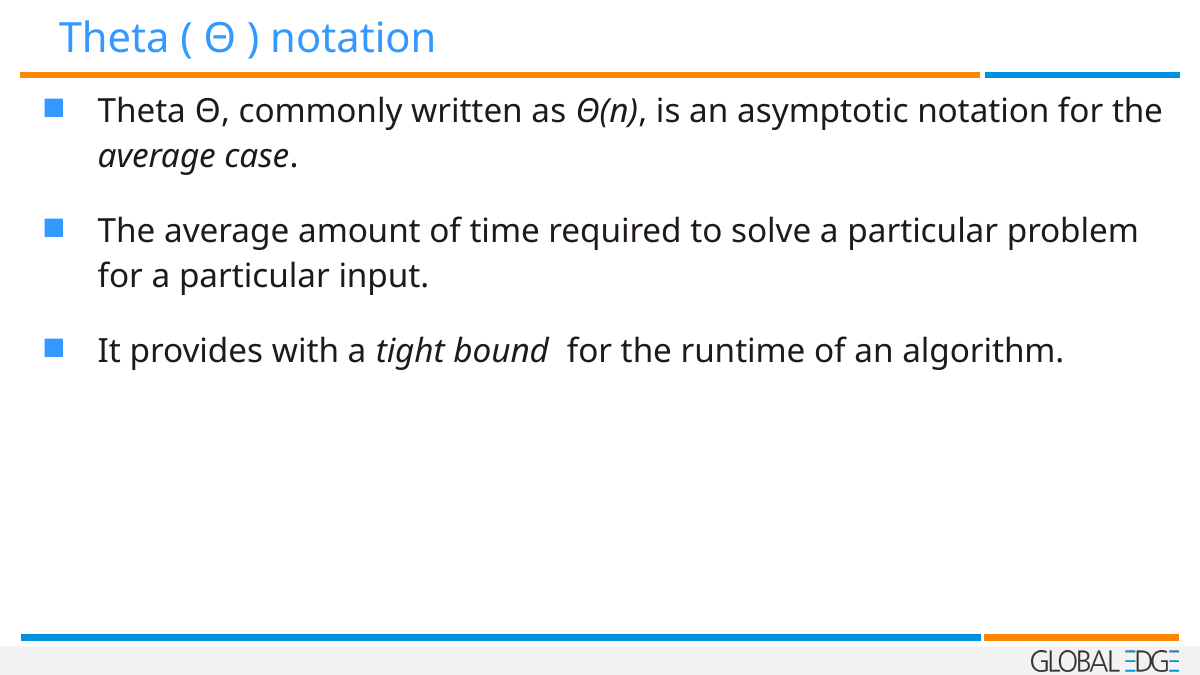

# Theta ( Θ ) notation
Theta Θ, commonly written as Θ(n), is an asymptotic notation for the average case.
The average amount of time required to solve a particular problem for a particular input.
It provides with a tight bound for the runtime of an algorithm.